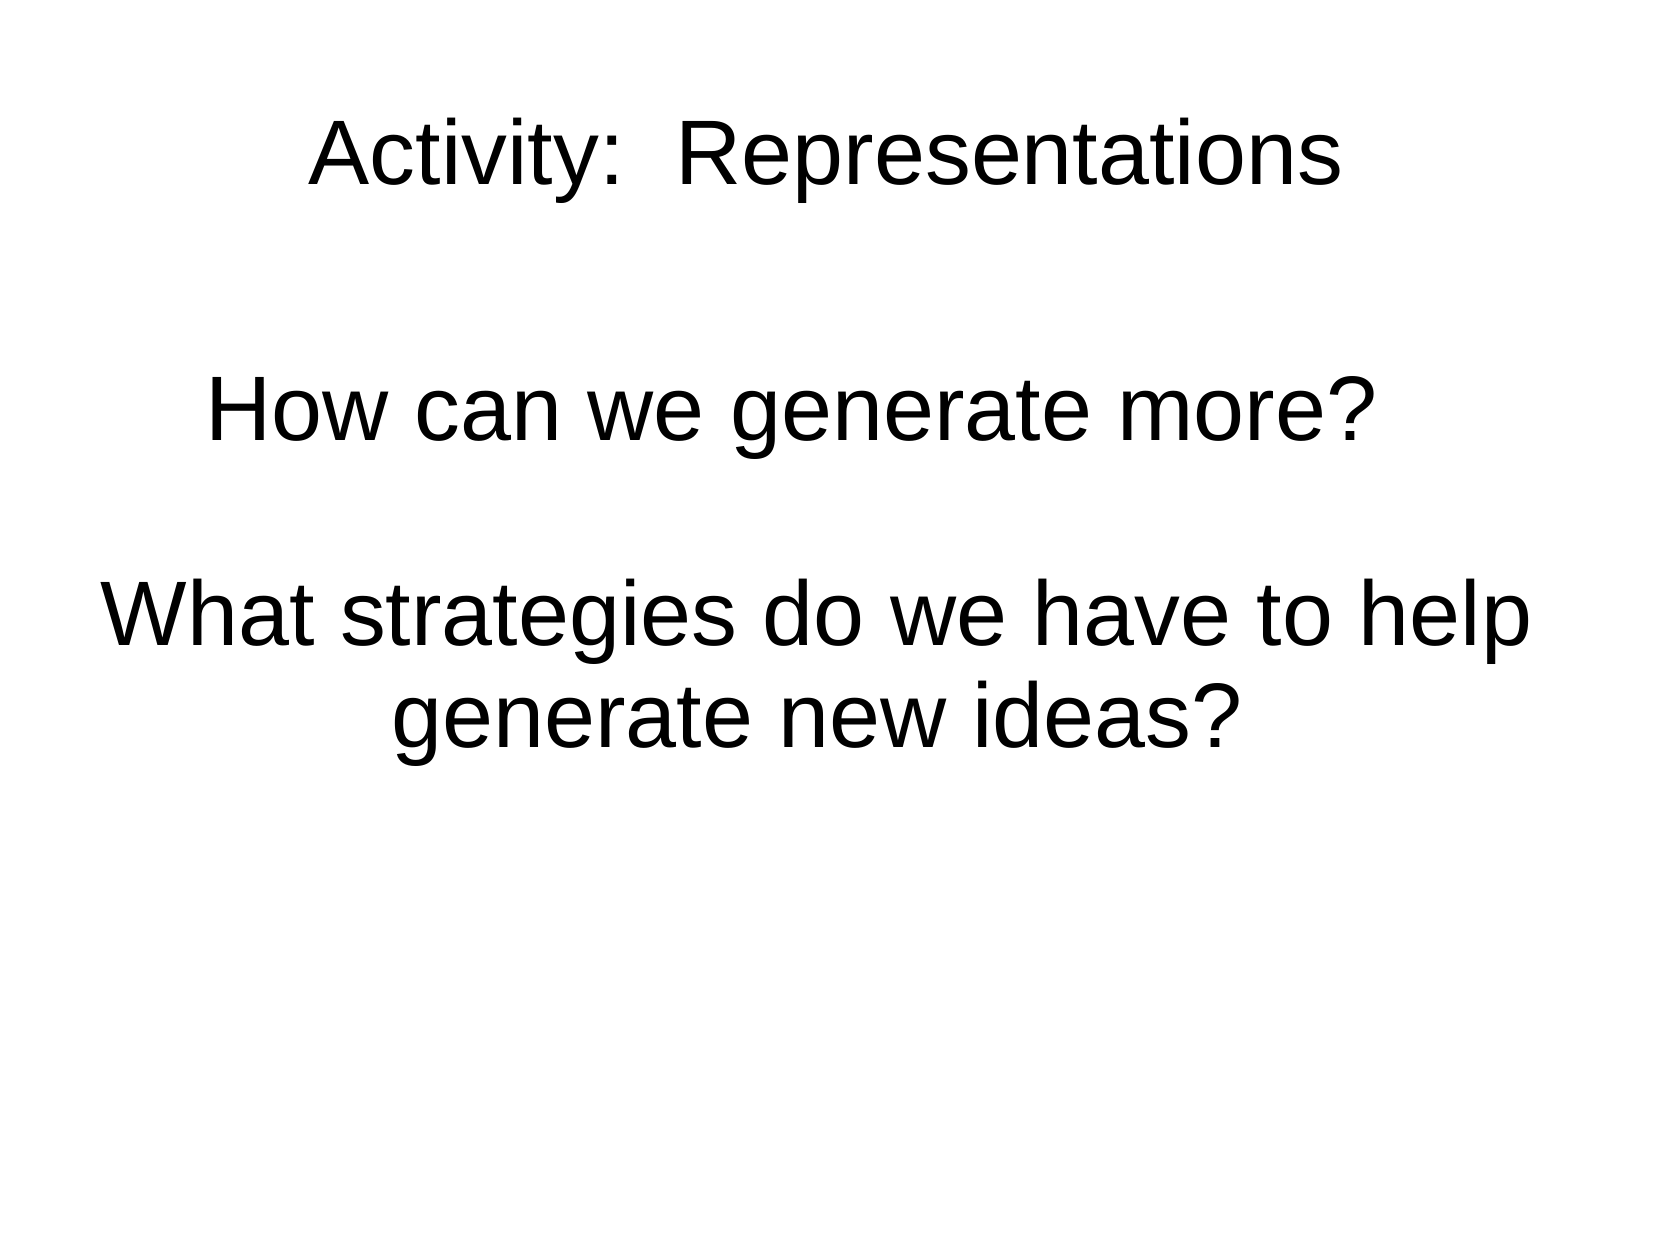

# Activity: Representations
How can we generate more?
What strategies do we have to help generate new ideas?